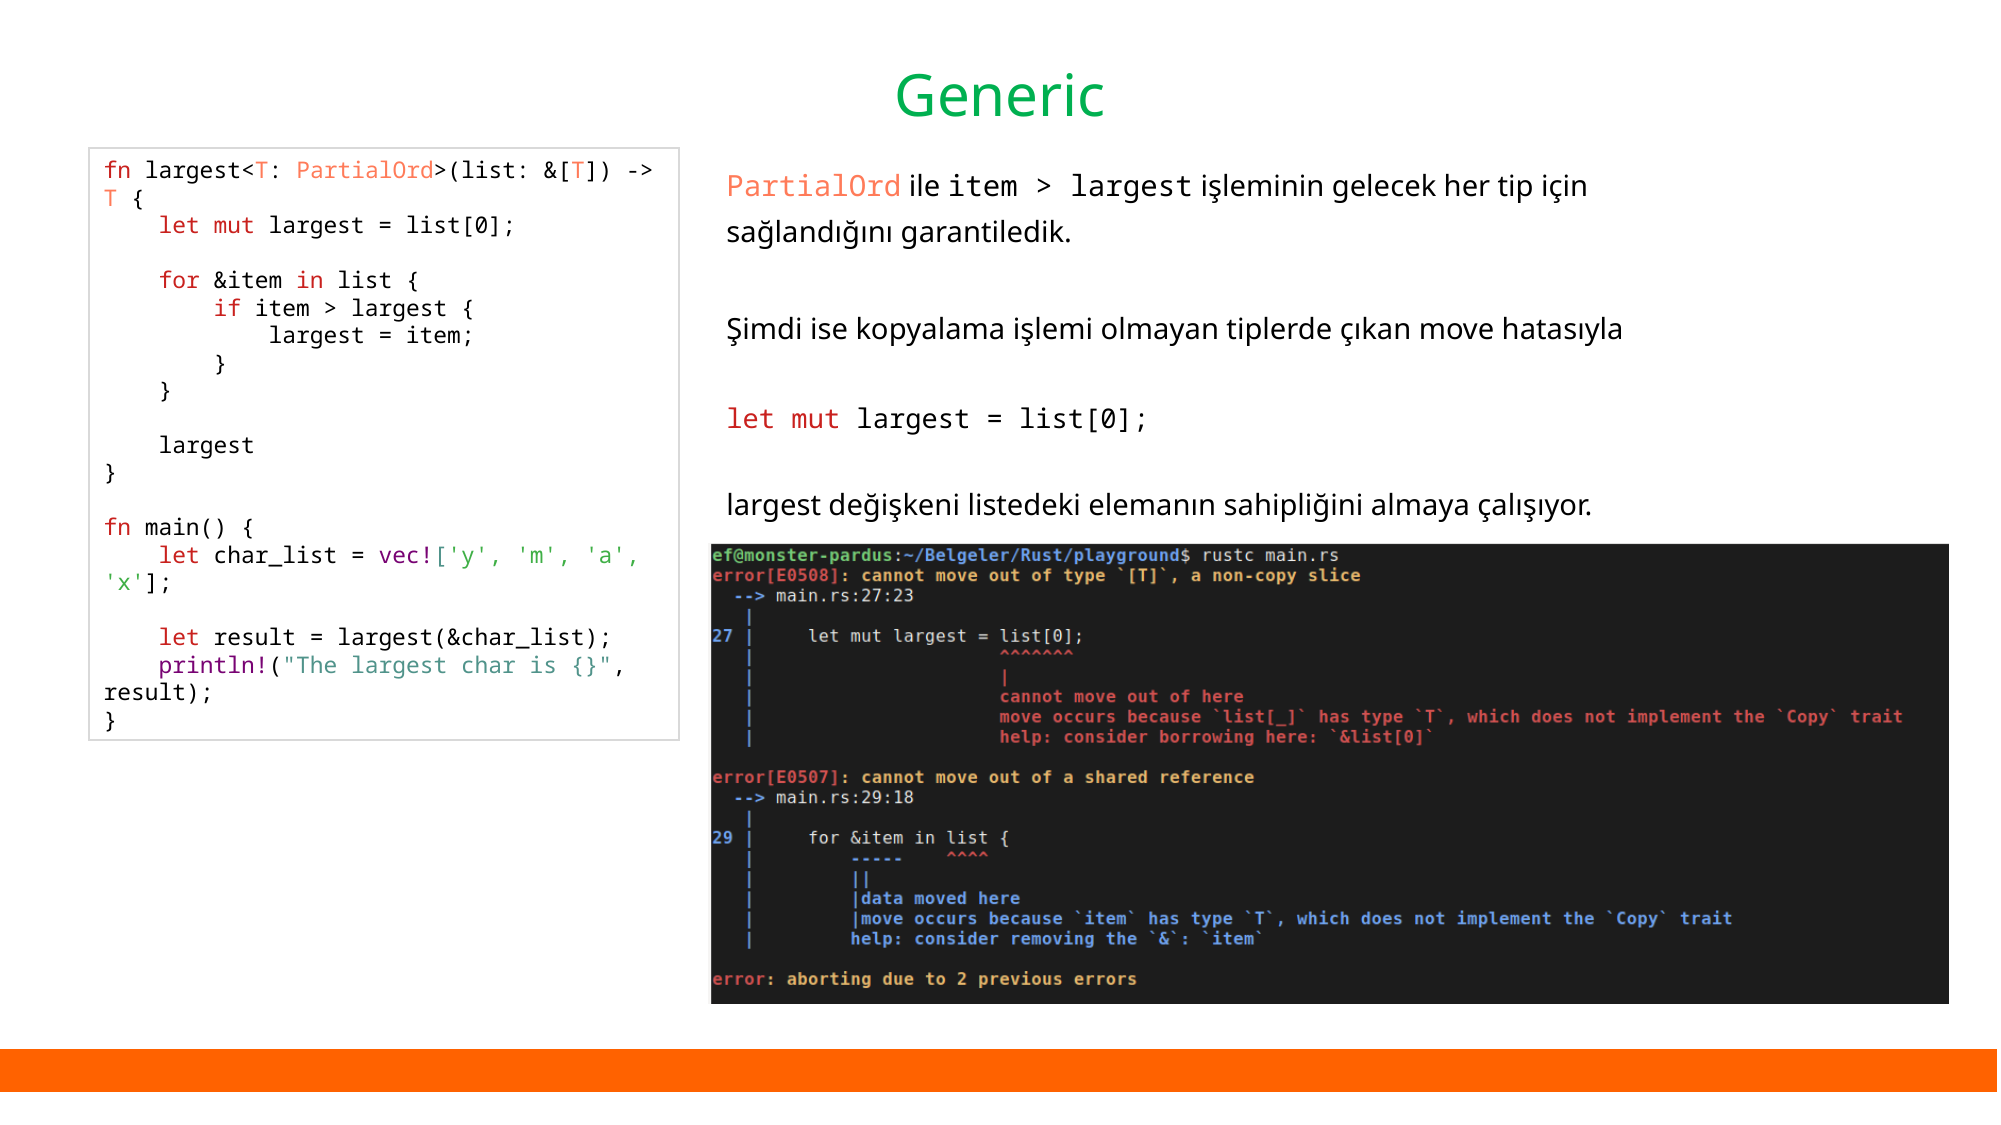

# Generic
fn largest<T: PartialOrd>(list: &[T]) -> T {
 let mut largest = list[0];
 for &item in list {
 if item > largest {
 largest = item;
 }
 }
 largest
}
fn main() {
 let char_list = vec!['y', 'm', 'a', 'x'];
 let result = largest(&char_list);
 println!("The largest char is {}", result);
}
PartialOrd ile item > largest işleminin gelecek her tip için
sağlandığını garantiledik.
Şimdi ise kopyalama işlemi olmayan tiplerde çıkan move hatasıyla
let mut largest = list[0];
largest değişkeni listedeki elemanın sahipliğini almaya çalışıyor.